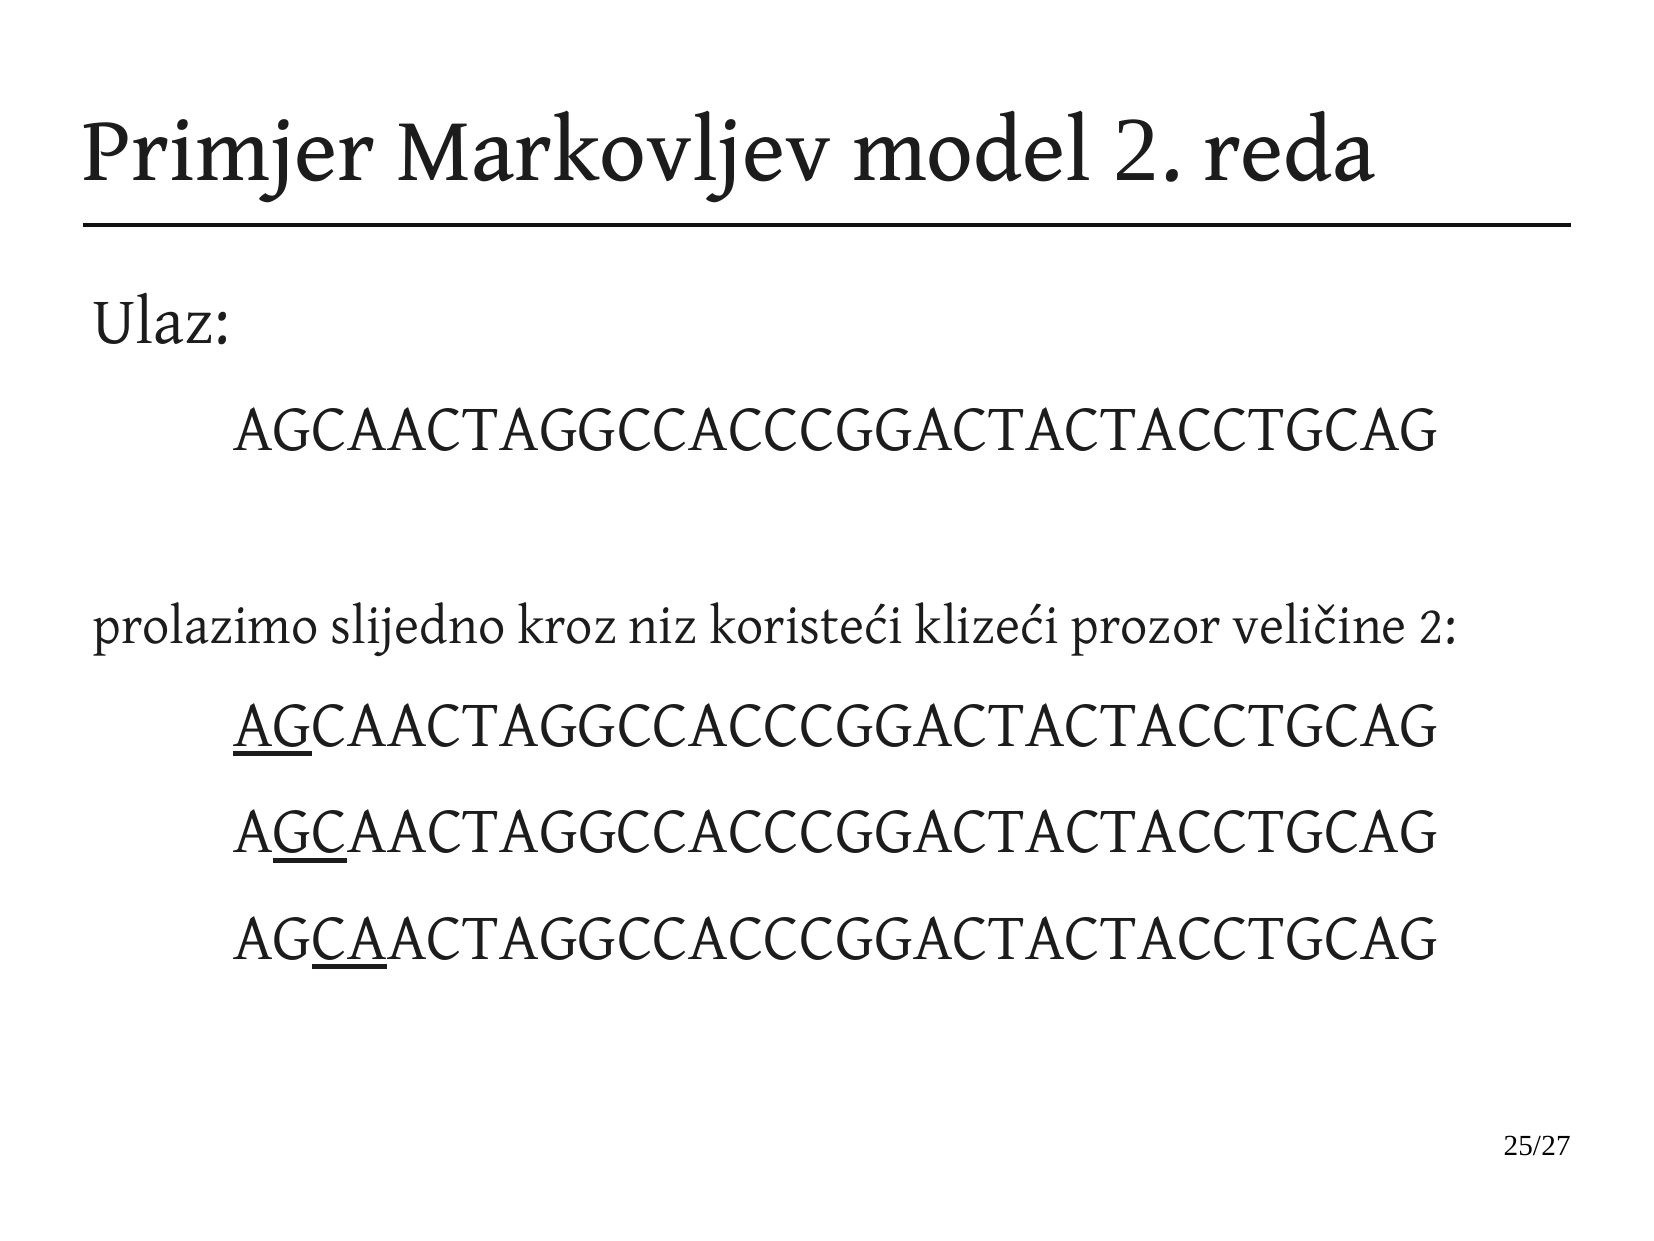

# Primjer Markovljev model 2. reda
Ulaz:
AGCAACTAGGCCACCCGGACTACTACCTGCAG
prolazimo slijedno kroz niz koristeći klizeći prozor veličine 2:
AGCAACTAGGCCACCCGGACTACTACCTGCAG
AGCAACTAGGCCACCCGGACTACTACCTGCAG
AGCAACTAGGCCACCCGGACTACTACCTGCAG
25